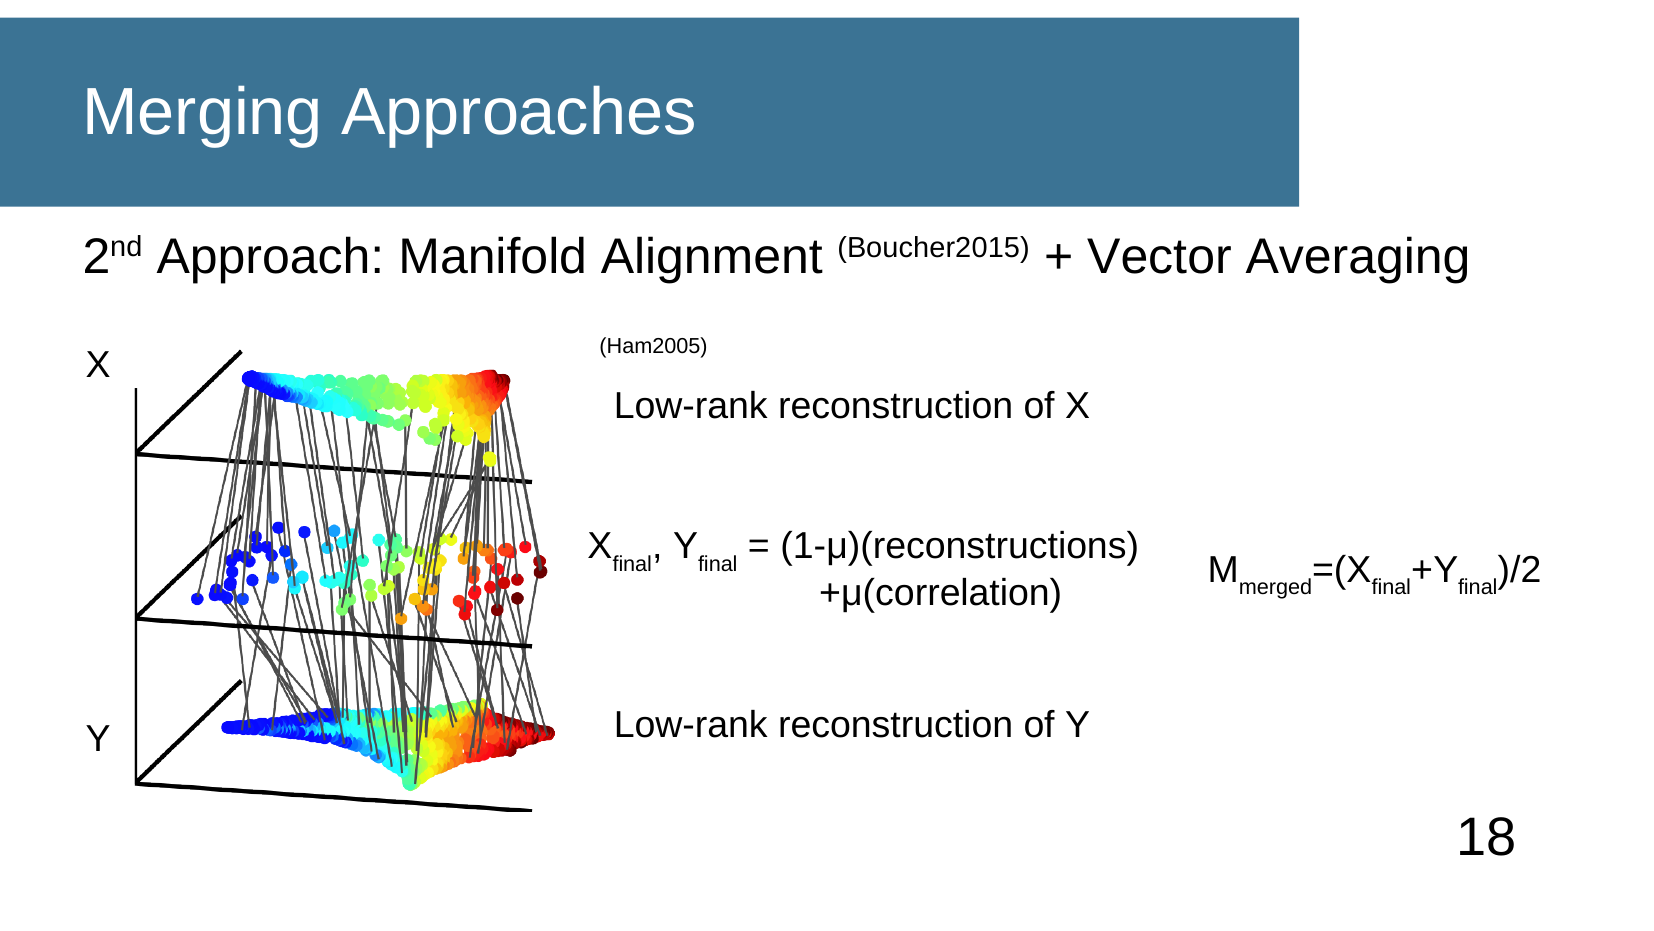

# Merging Approaches
2nd Approach: Manifold Alignment (Boucher2015) + Vector Averaging
(Ham2005)
X
Low-rank reconstruction of X
Xfinal, Yfinal = (1-μ)(reconstructions)
			 +μ(correlation)
Mmerged=(Xfinal+Yfinal)/2
Low-rank reconstruction of Y
Y